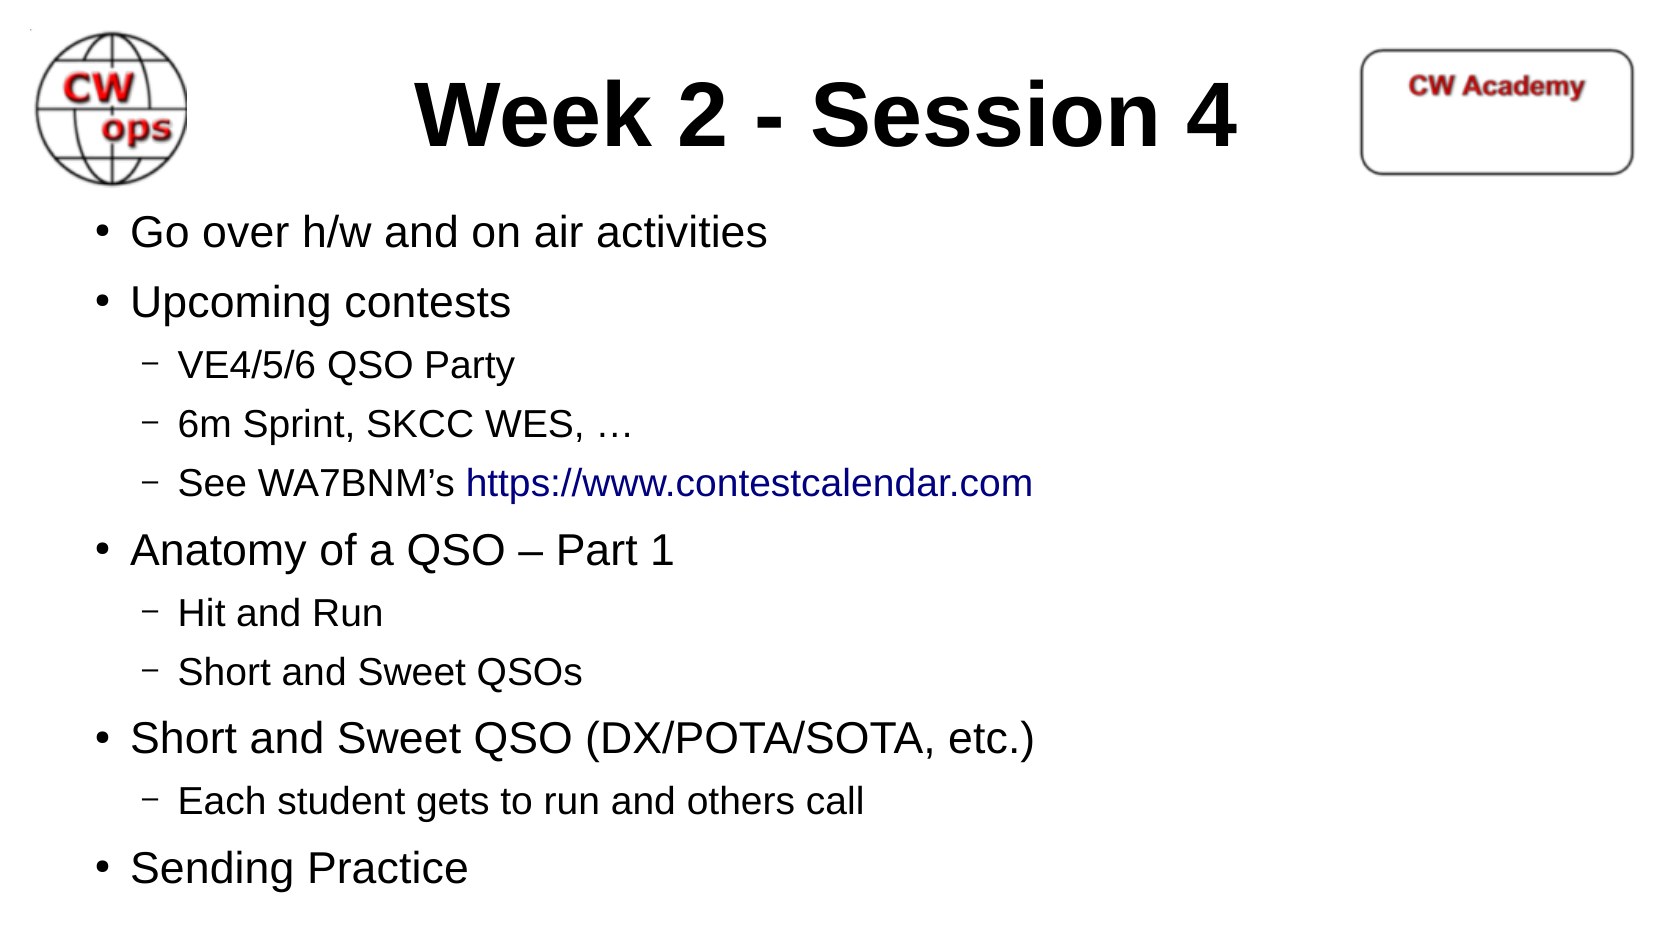

# Week 2 - Session 4
Go over h/w and on air activities
Upcoming contests
VE4/5/6 QSO Party
6m Sprint, SKCC WES, …
See WA7BNM’s https://www.contestcalendar.com
Anatomy of a QSO – Part 1
Hit and Run
Short and Sweet QSOs
Short and Sweet QSO (DX/POTA/SOTA, etc.)
Each student gets to run and others call
Sending Practice